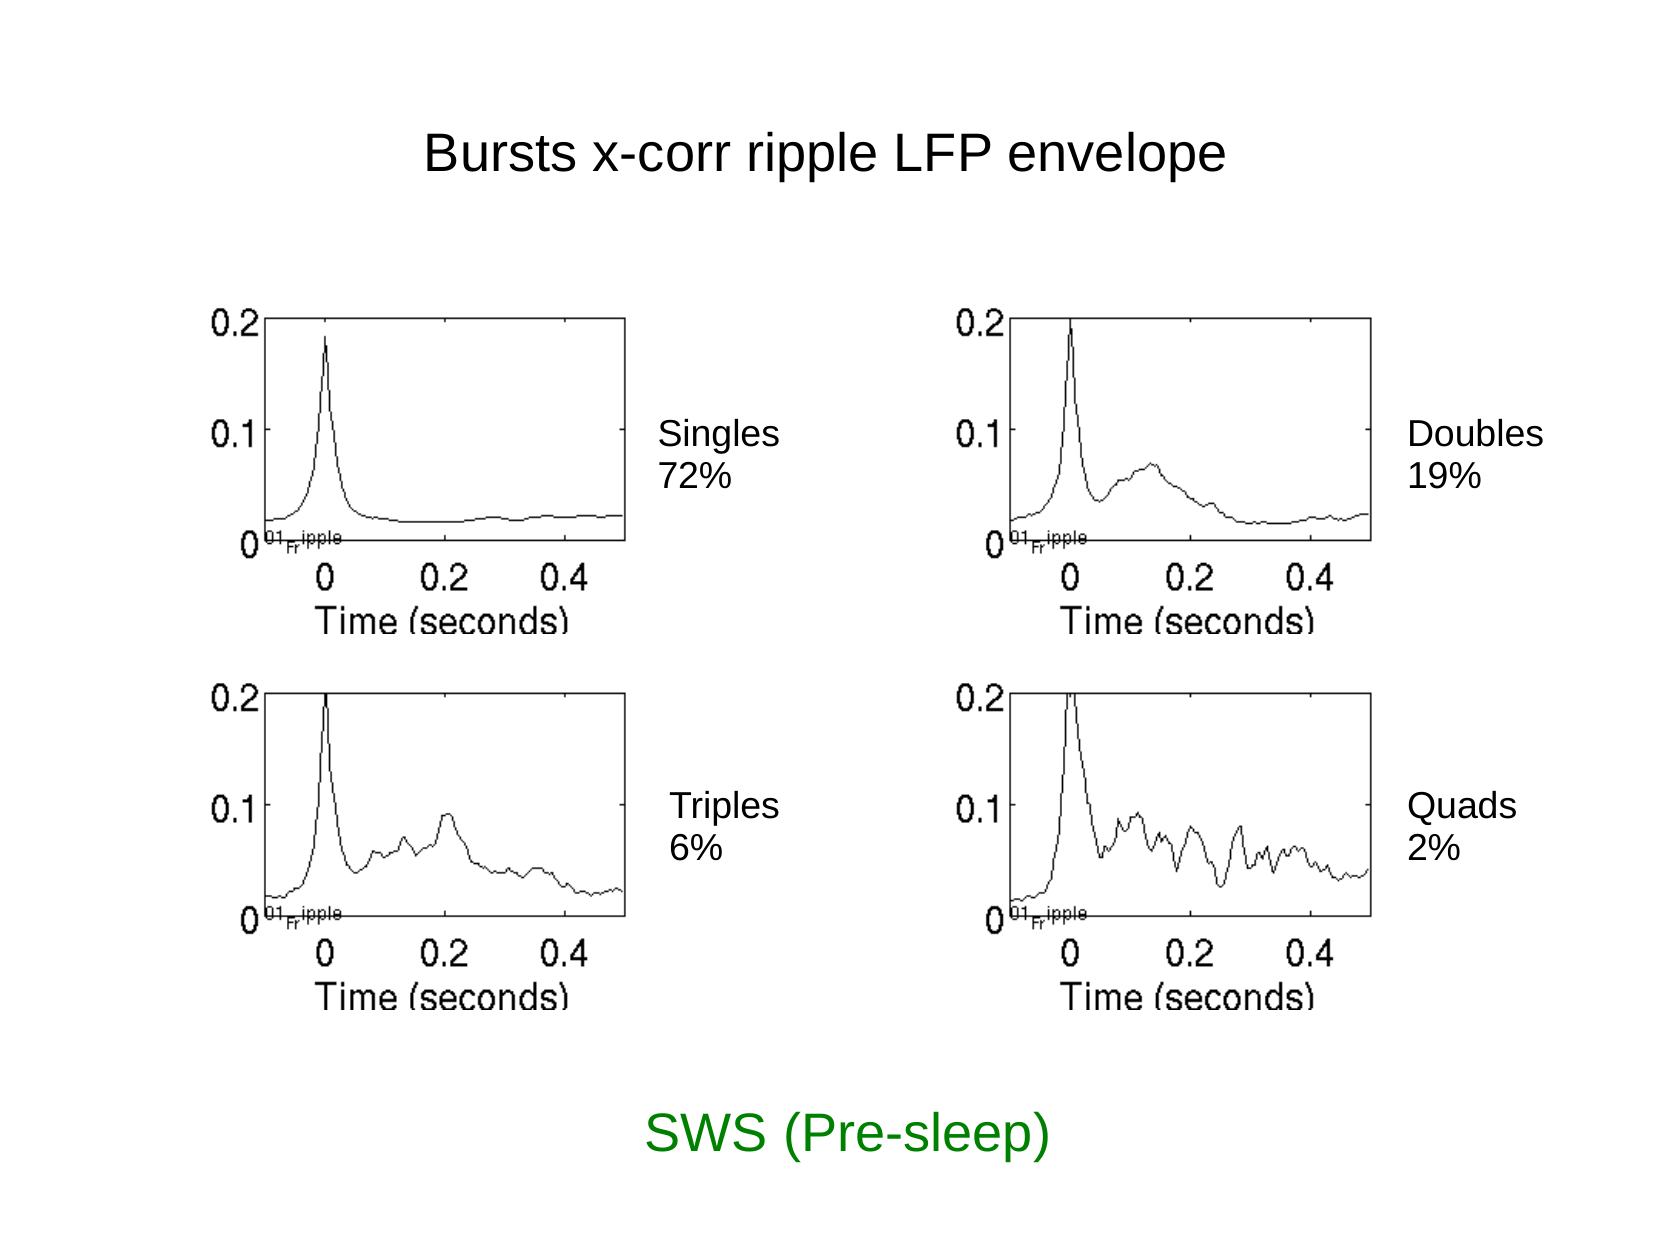

# Bursts x-corr ripple LFP envelope
Singles
72%
Doubles
19%
Triples
6%
Quads
2%
SWS (Pre-sleep)